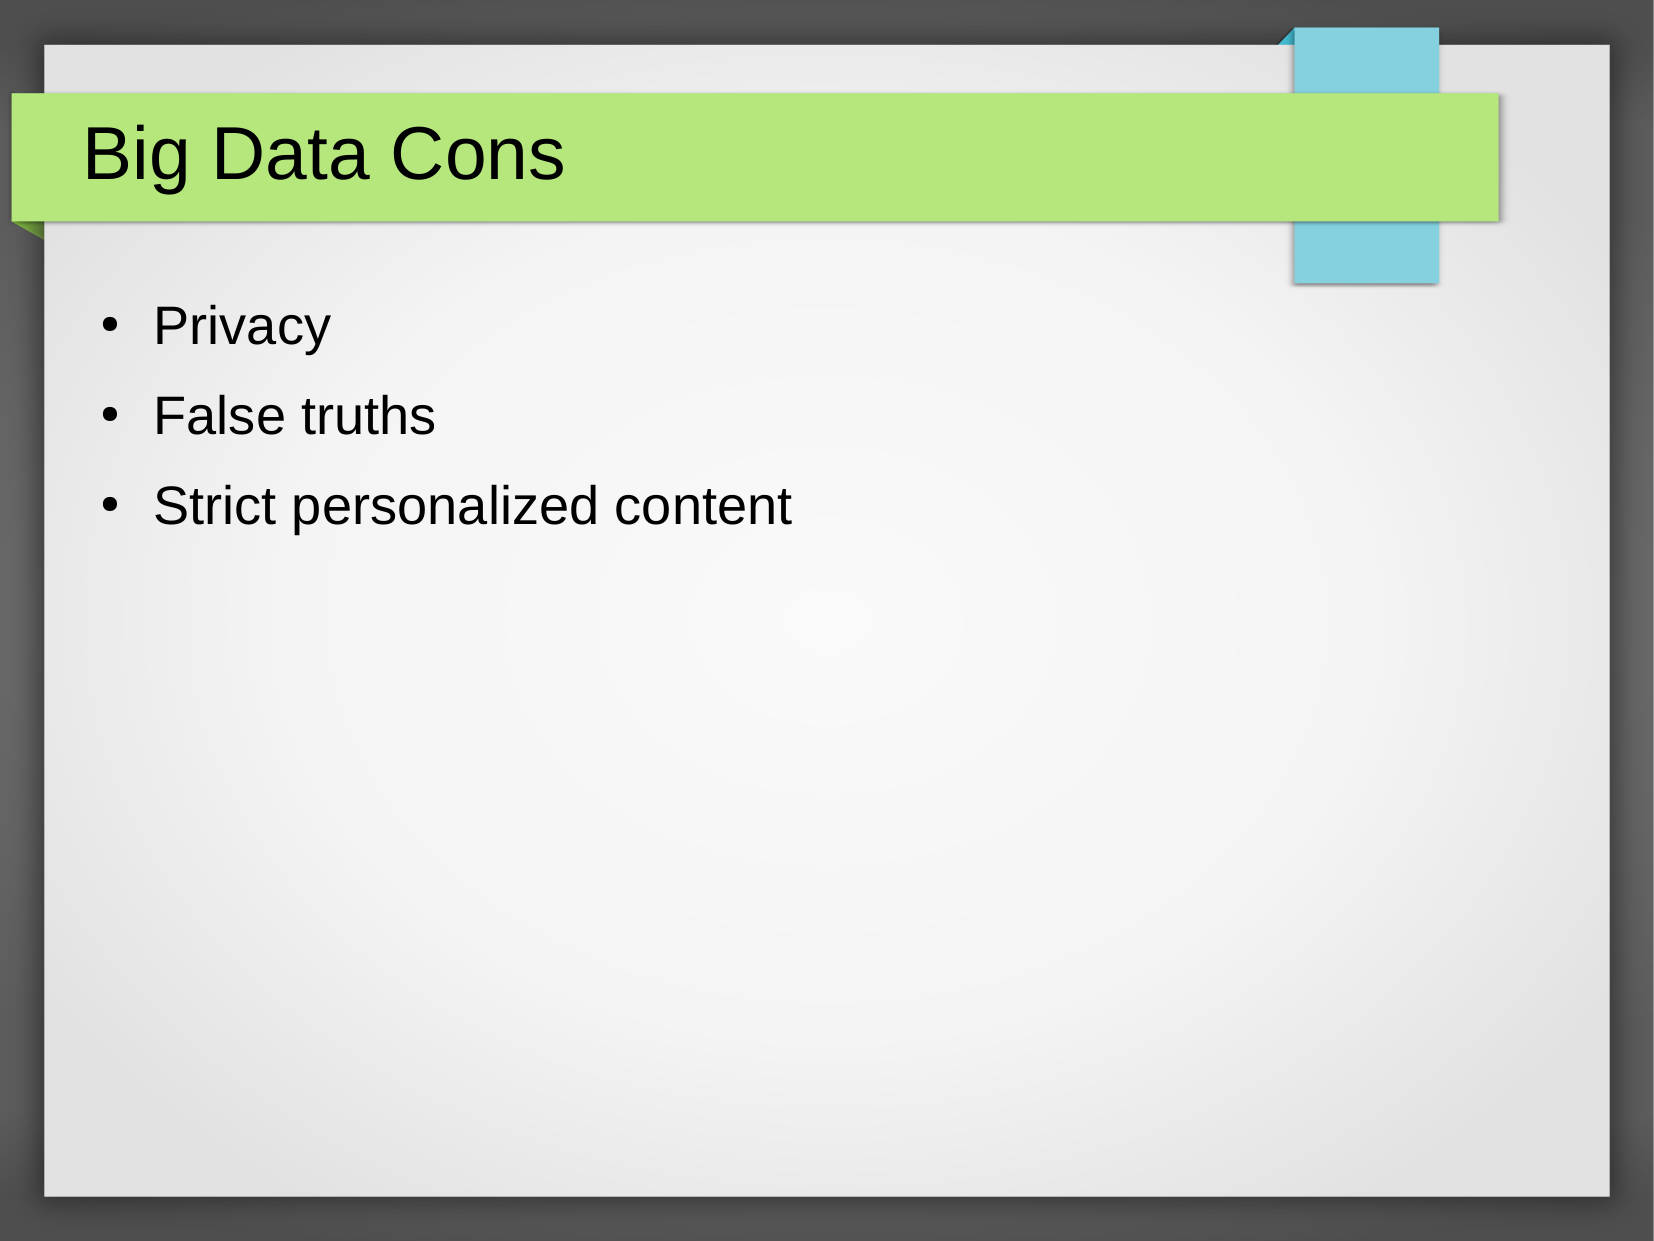

# Big Data Cons
Privacy
False truths
Strict personalized content